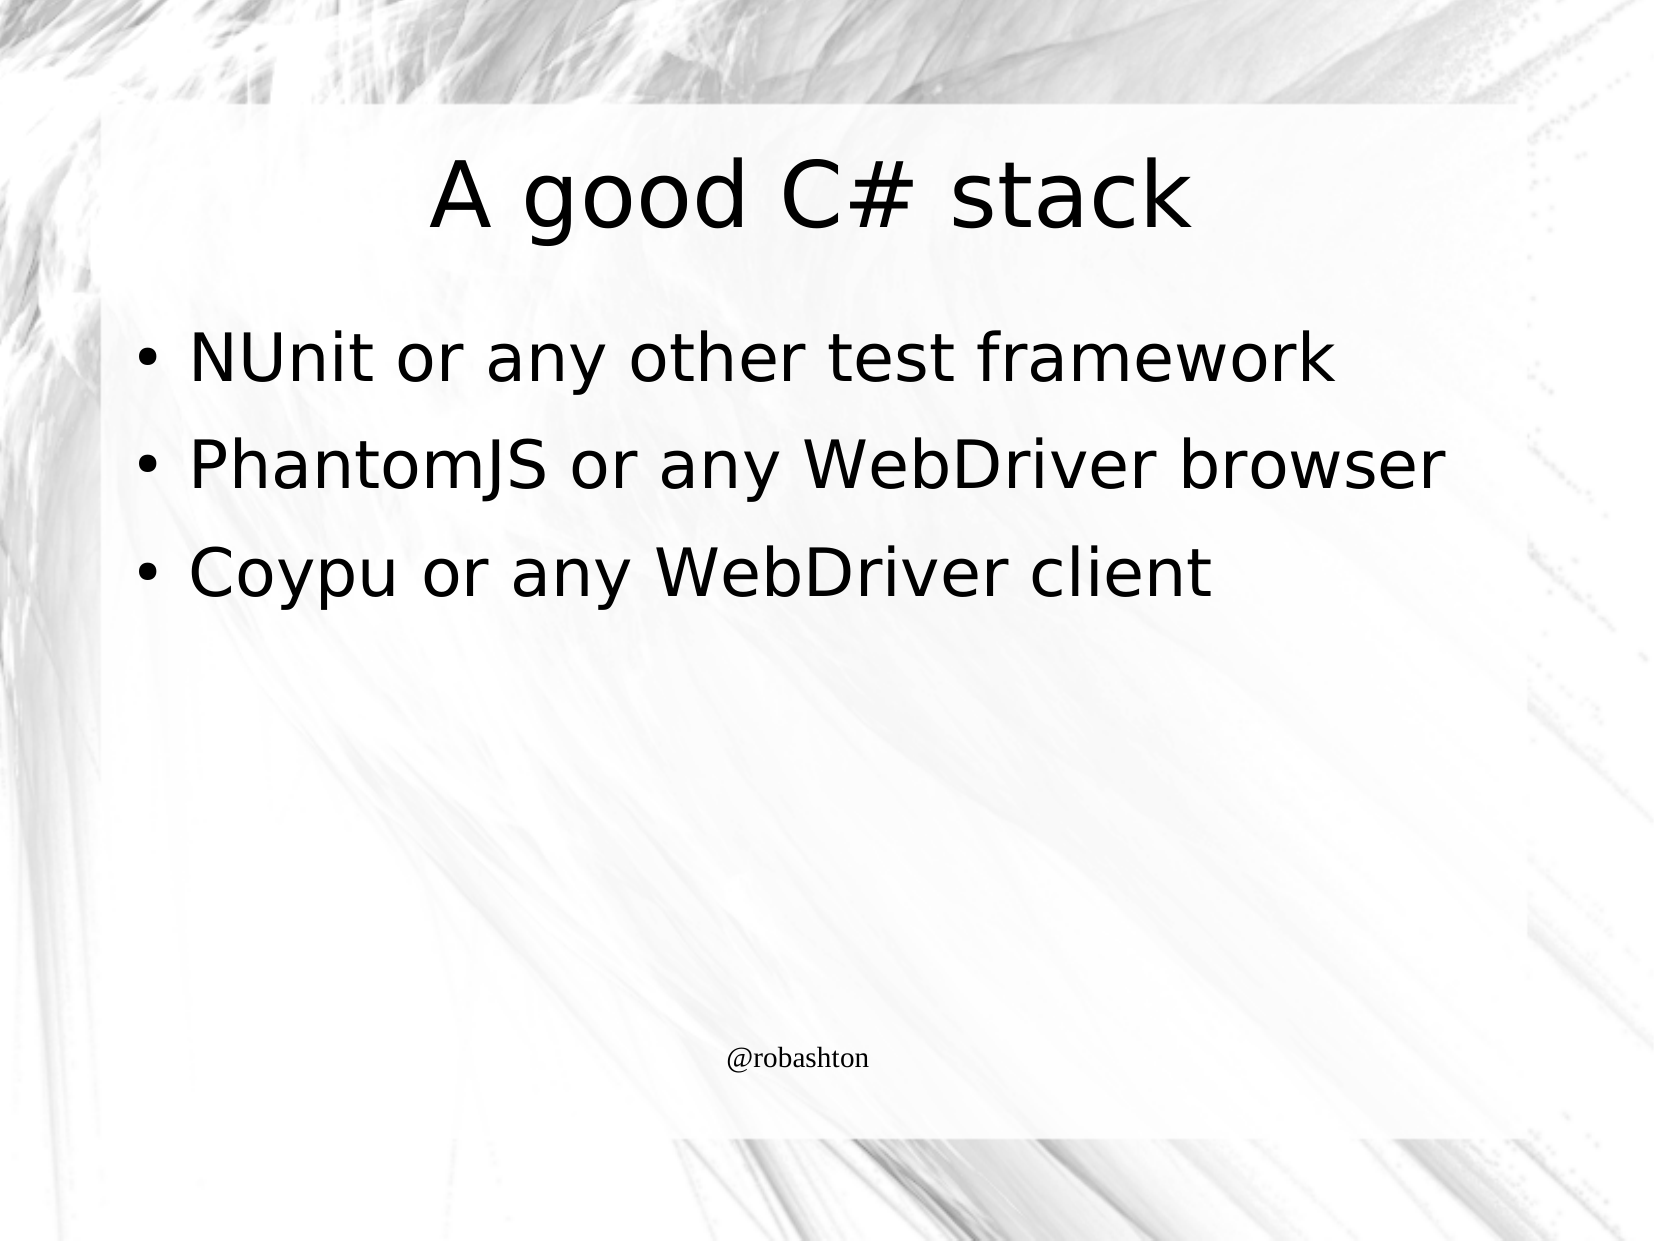

# A good C# stack
NUnit or any other test framework
PhantomJS or any WebDriver browser
Coypu or any WebDriver client
@robashton